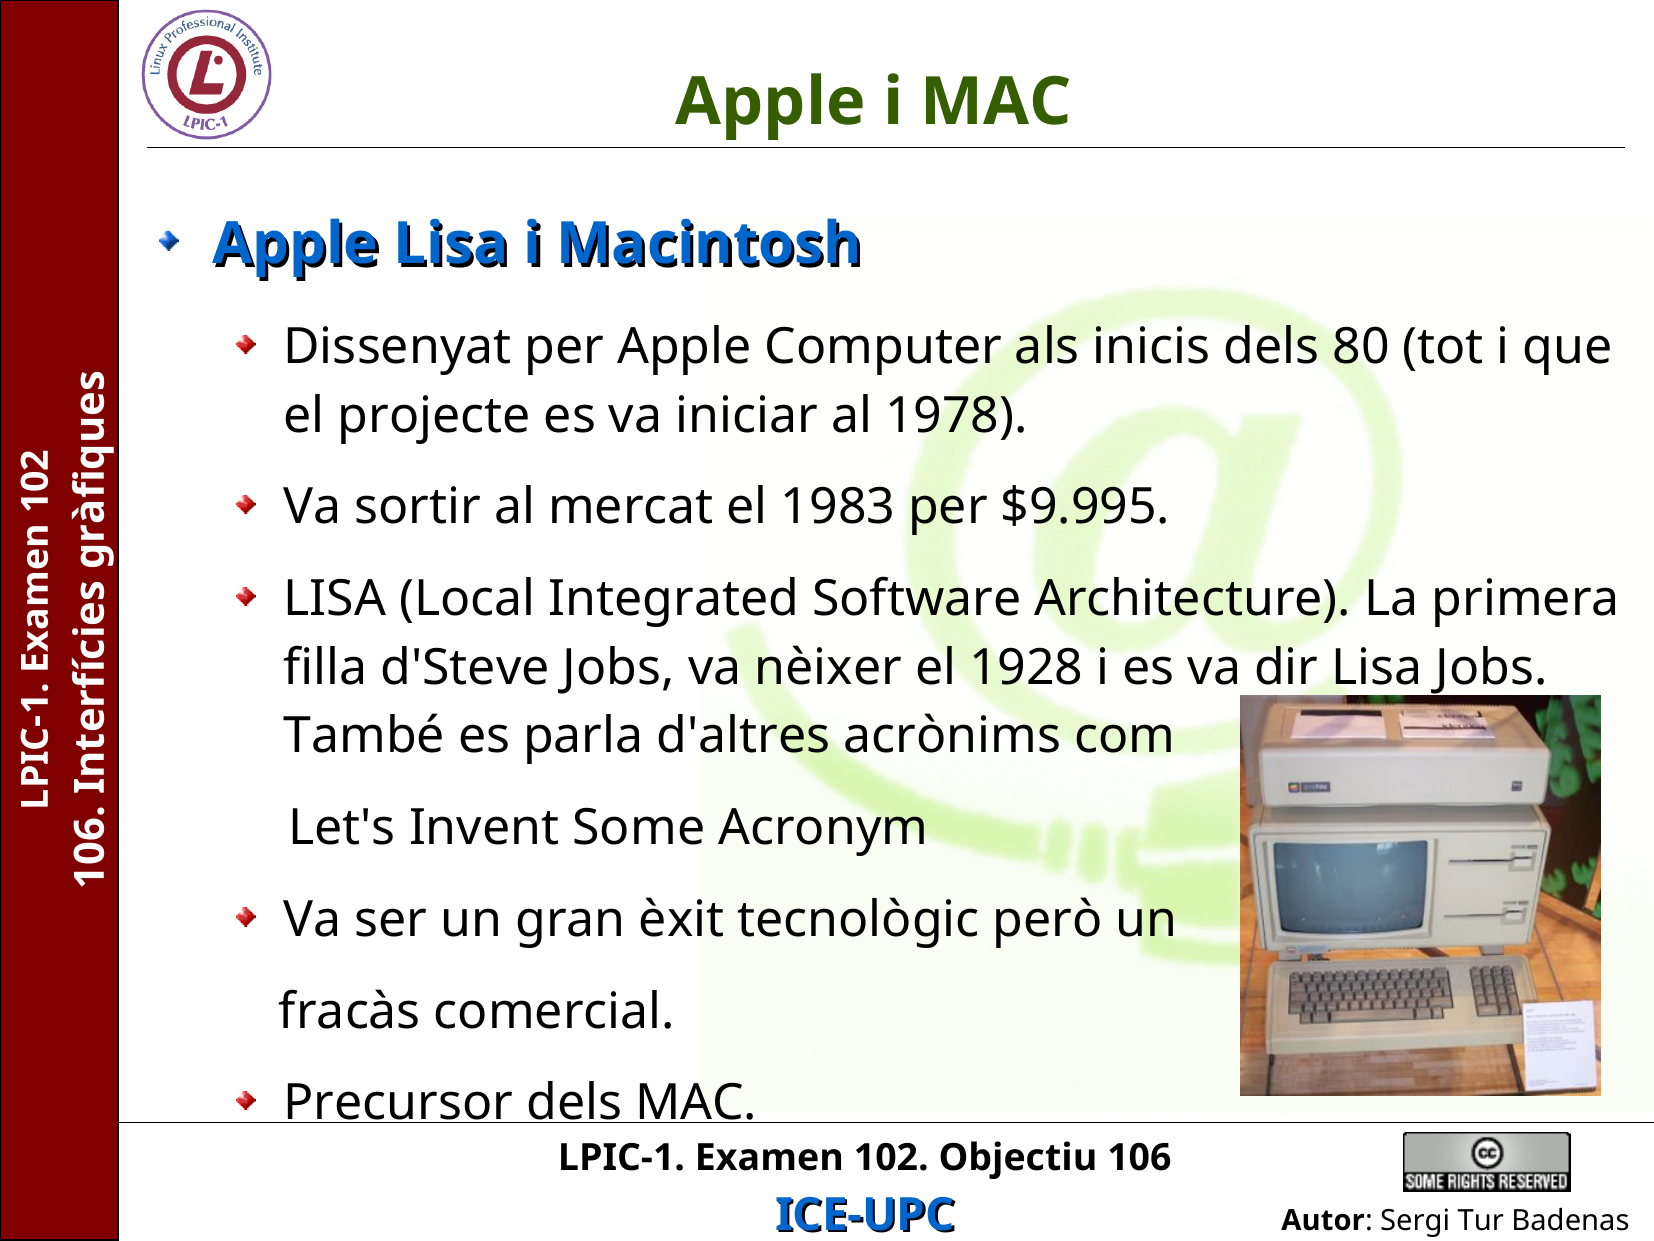

# Apple i MAC
Apple Lisa i Macintosh
Dissenyat per Apple Computer als inicis dels 80 (tot i que el projecte es va iniciar al 1978).
Va sortir al mercat el 1983 per $9.995.
LISA (Local Integrated Software Architecture). La primera filla d'Steve Jobs, va nèixer el 1928 i es va dir Lisa Jobs. També es parla d'altres acrònims com
 Let's Invent Some Acronym
Va ser un gran èxit tecnològic però un
 fracàs comercial.
Precursor dels MAC.